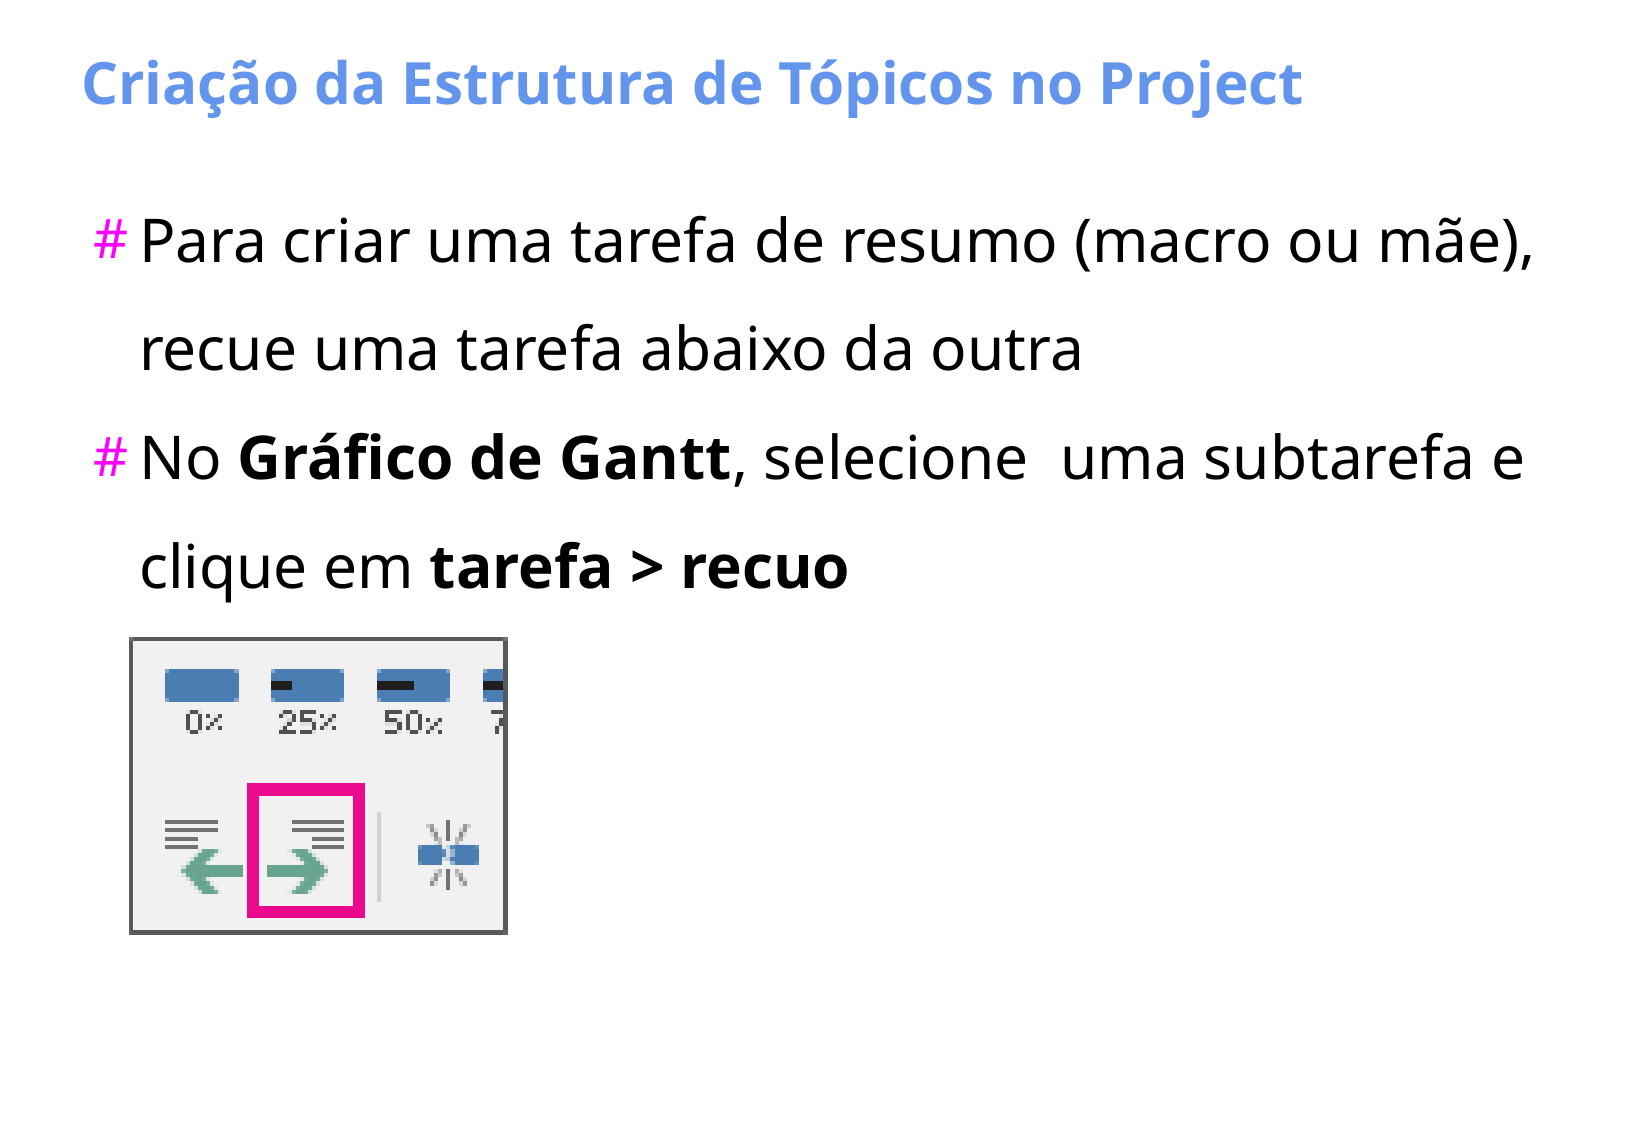

# Criação da Estrutura de Tópicos no Project
Para criar uma tarefa de resumo (macro ou mãe), recue uma tarefa abaixo da outra
No Gráfico de Gantt, selecione uma subtarefa e clique em tarefa > recuo